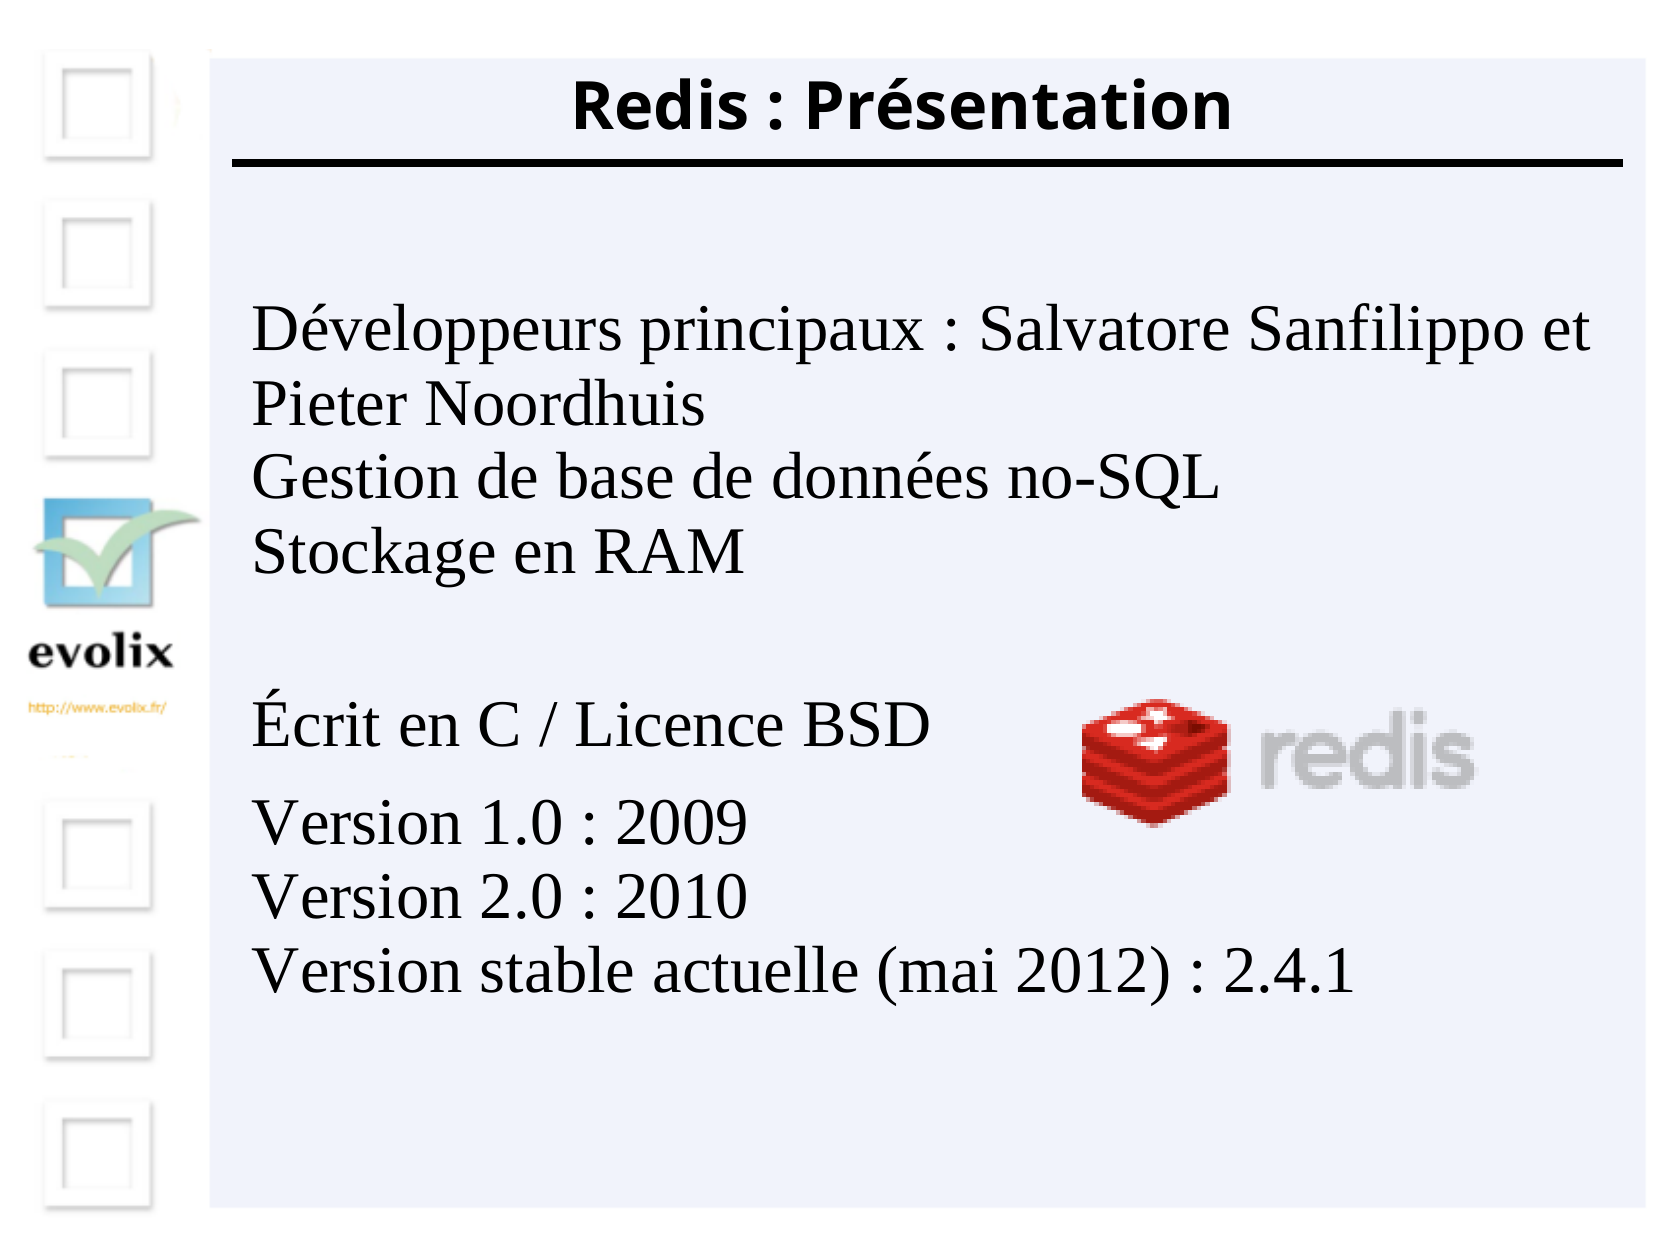

# Redis : Présentation
Développeurs principaux : Salvatore Sanfilippo et Pieter Noordhuis
Gestion de base de données no-SQL
Stockage en RAM
Écrit en C / Licence BSD
Version 1.0 : 2009
Version 2.0 : 2010
Version stable actuelle (mai 2012) : 2.4.1